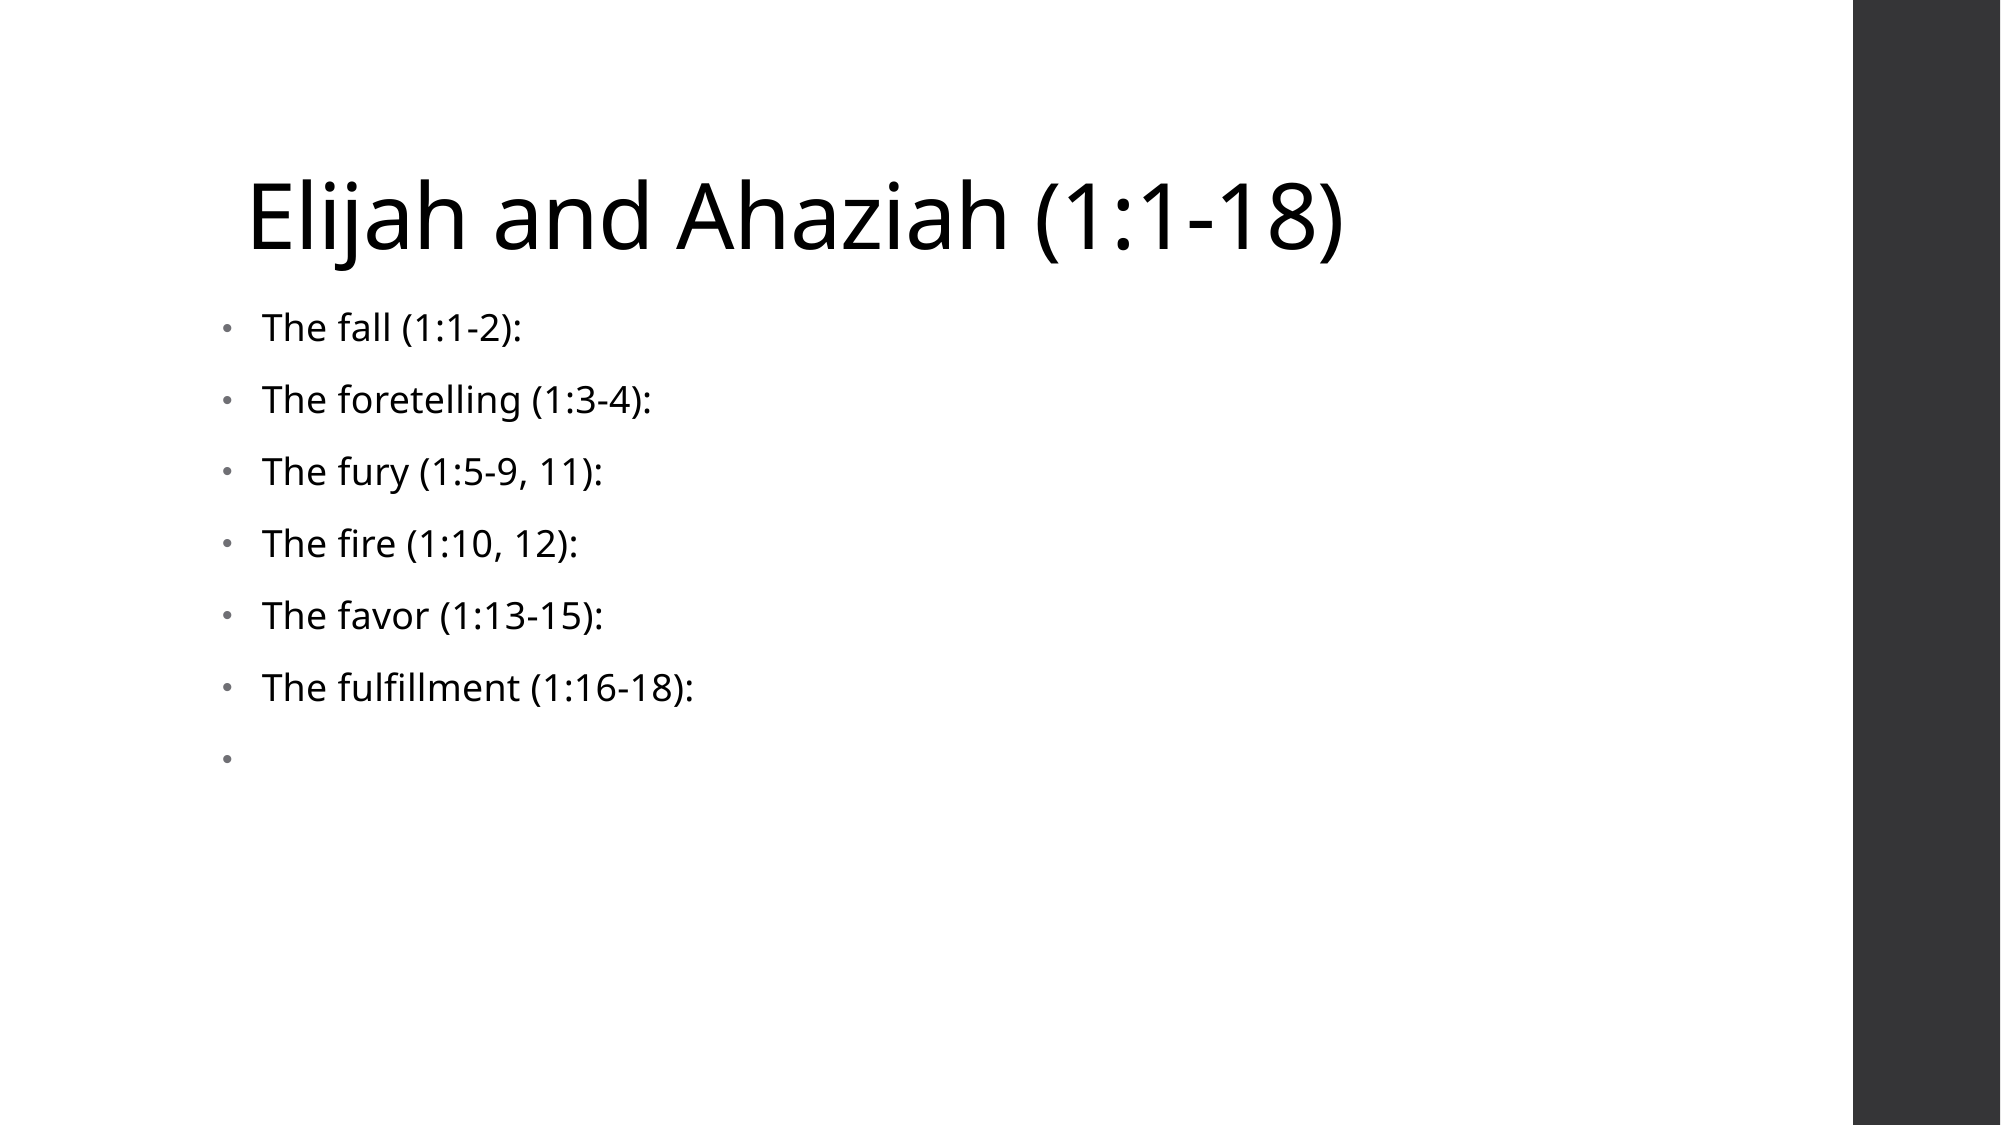

# Elijah and Ahaziah (1:1-18)
 The fall (1:1-2):
 The foretelling (1:3-4):
 The fury (1:5-9, 11):
 The fire (1:10, 12):
 The favor (1:13-15):
 The fulfillment (1:16-18):